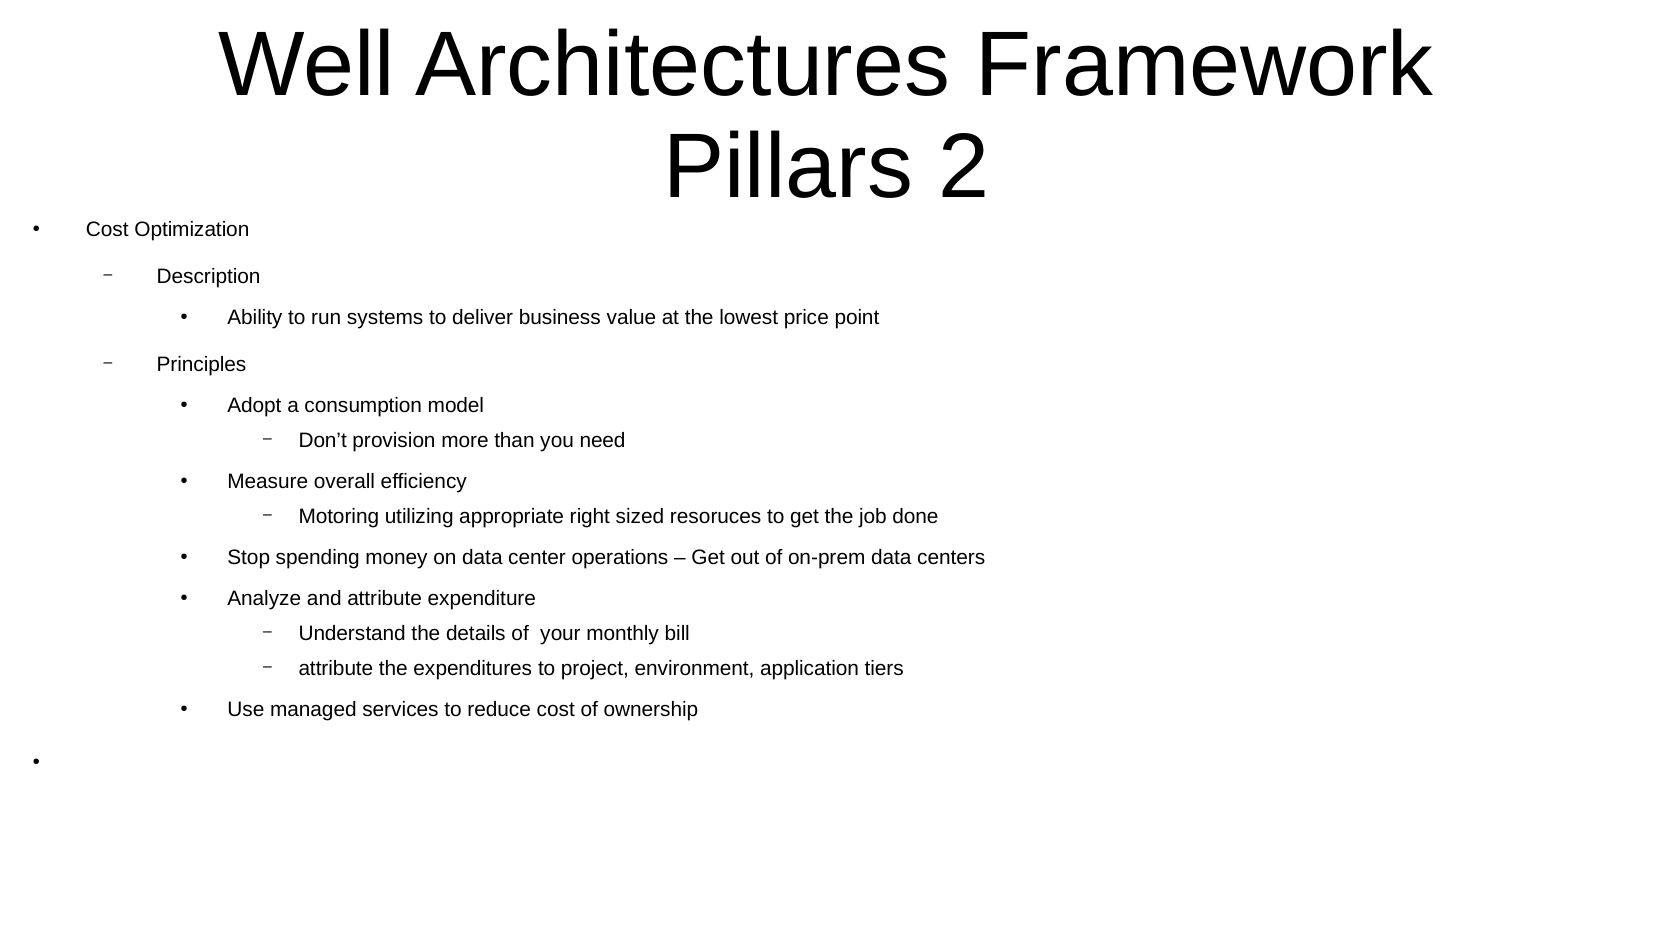

# Well Architectures Framework Pillars 2
Cost Optimization
Description
Ability to run systems to deliver business value at the lowest price point
Principles
Adopt a consumption model
Don’t provision more than you need
Measure overall efficiency
Motoring utilizing appropriate right sized resoruces to get the job done
Stop spending money on data center operations – Get out of on-prem data centers
Analyze and attribute expenditure
Understand the details of your monthly bill
attribute the expenditures to project, environment, application tiers
Use managed services to reduce cost of ownership